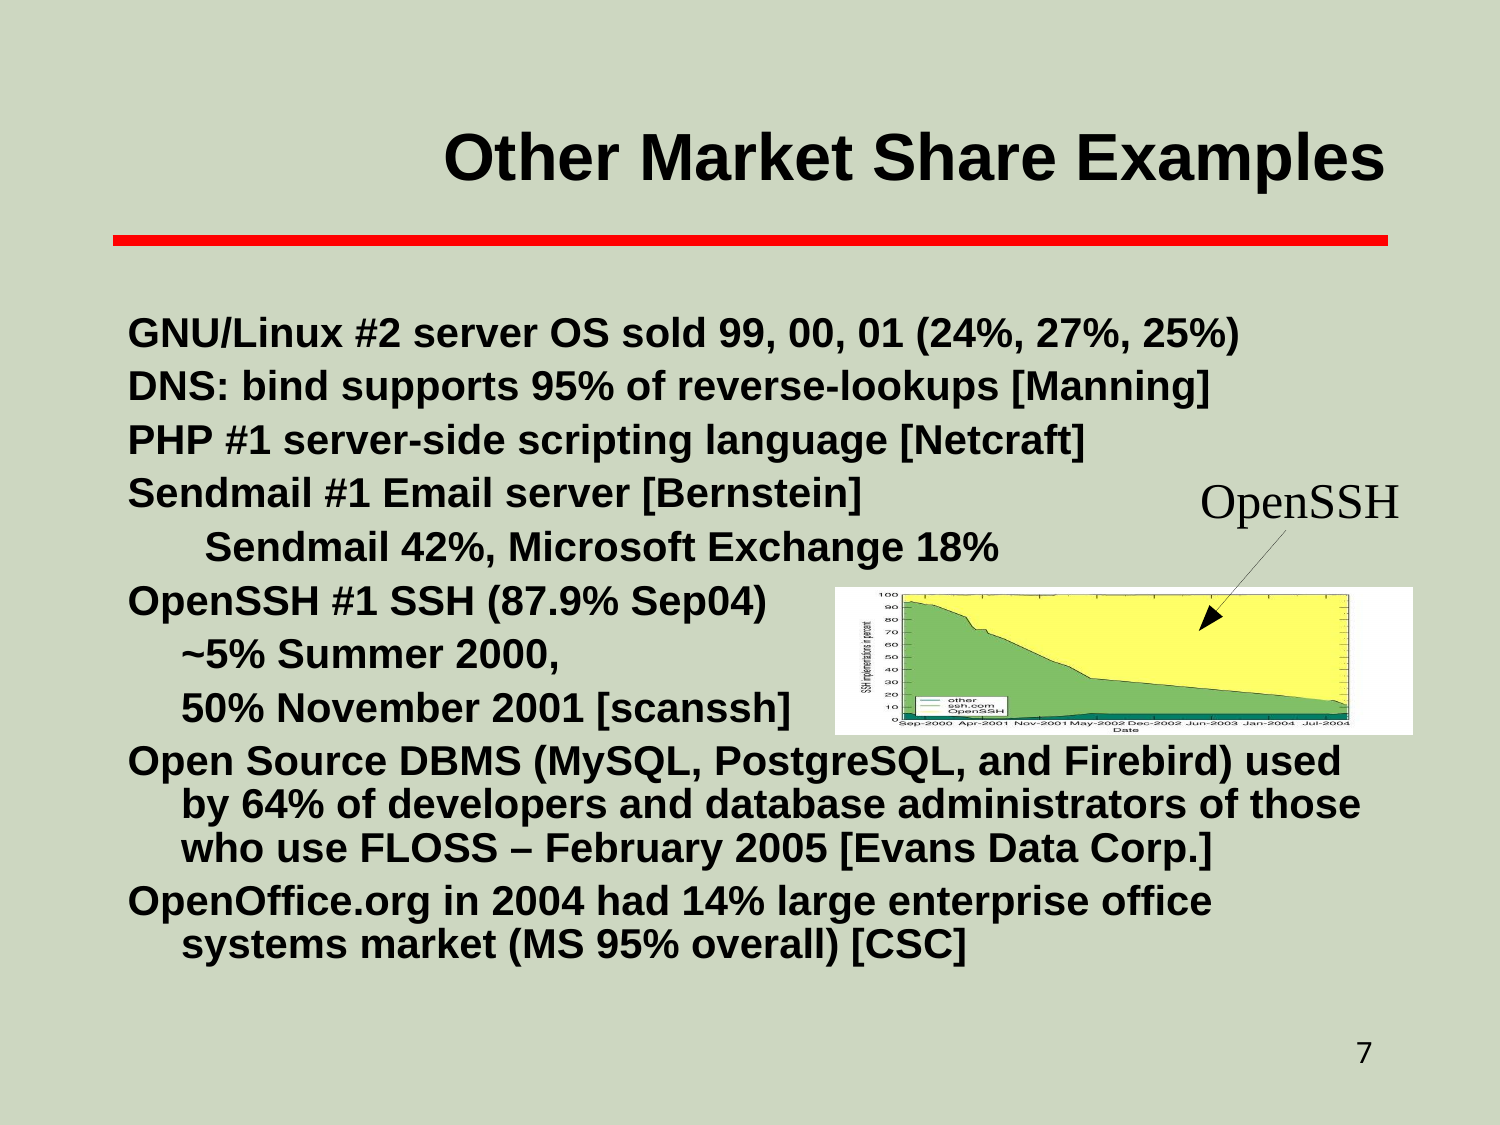

# Other Market Share Examples
GNU/Linux #2 server OS sold 99, 00, 01 (24%, 27%, 25%)
DNS: bind supports 95% of reverse-lookups [Manning]
PHP #1 server-side scripting language [Netcraft]
Sendmail #1 Email server [Bernstein]
Sendmail 42%, Microsoft Exchange 18%
OpenSSH #1 SSH (87.9% Sep04)
~5% Summer 2000,
50% November 2001 [scanssh]
Open Source DBMS (MySQL, PostgreSQL, and Firebird) used by 64% of developers and database administrators of those who use FLOSS – February 2005 [Evans Data Corp.]
OpenOffice.org in 2004 had 14% large enterprise office systems market (MS 95% overall) [CSC]
OpenSSH